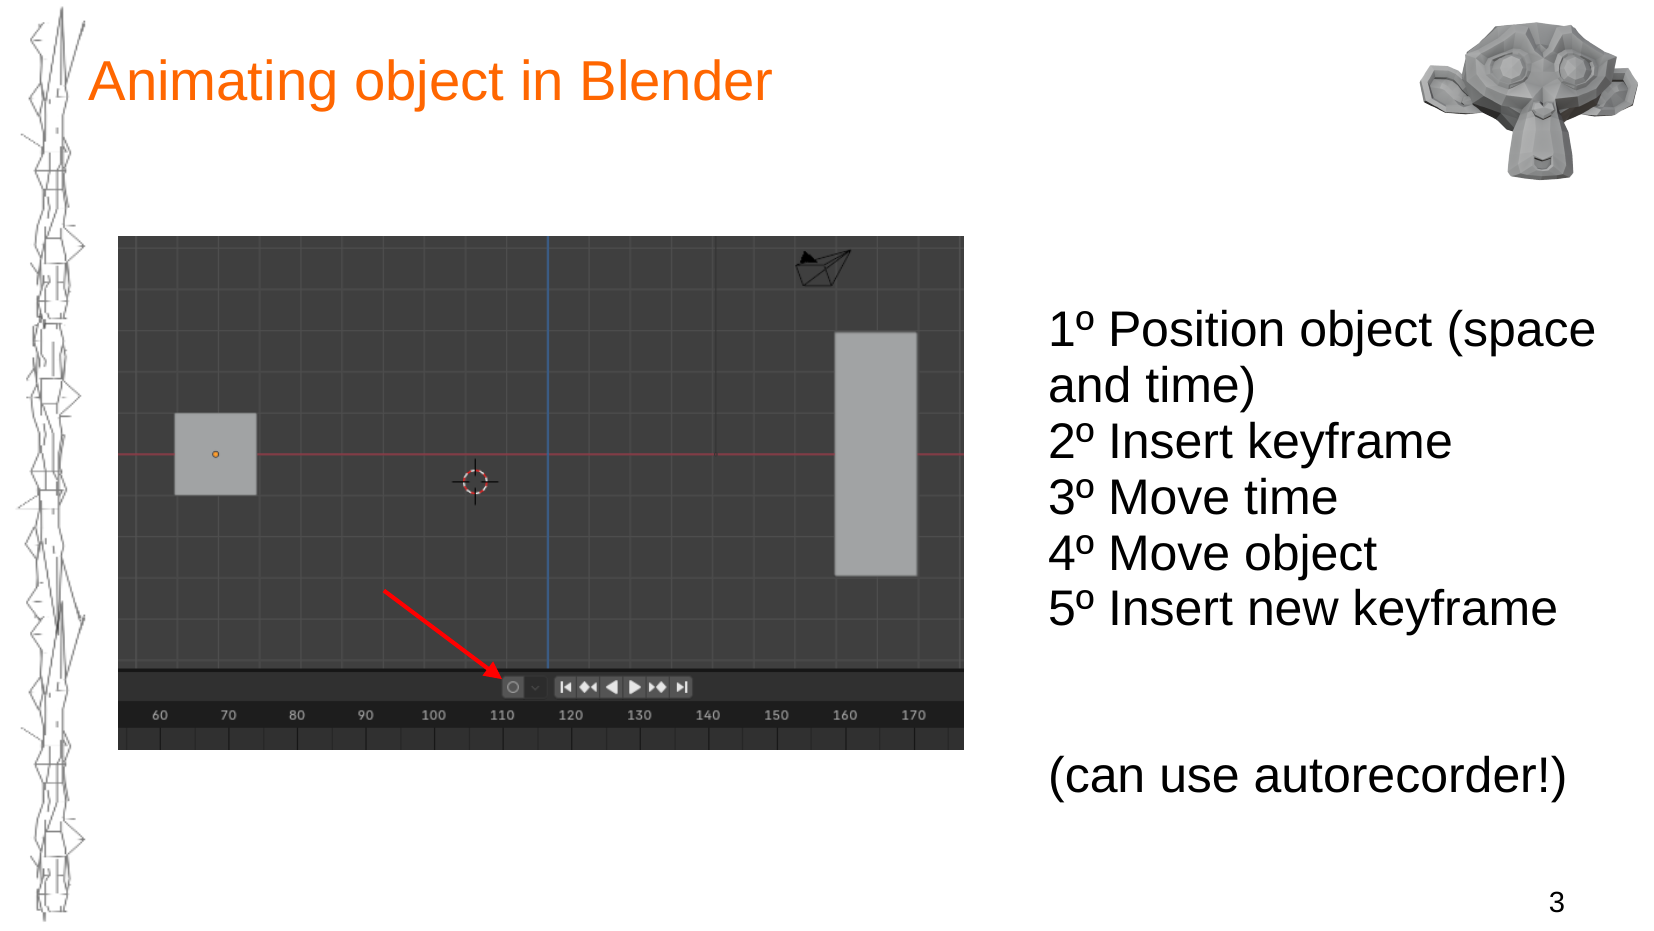

# Animating object in Blender
1º Position object (space and time)
2º Insert keyframe
3º Move time
4º Move object
5º Insert new keyframe
(can use autorecorder!)
3